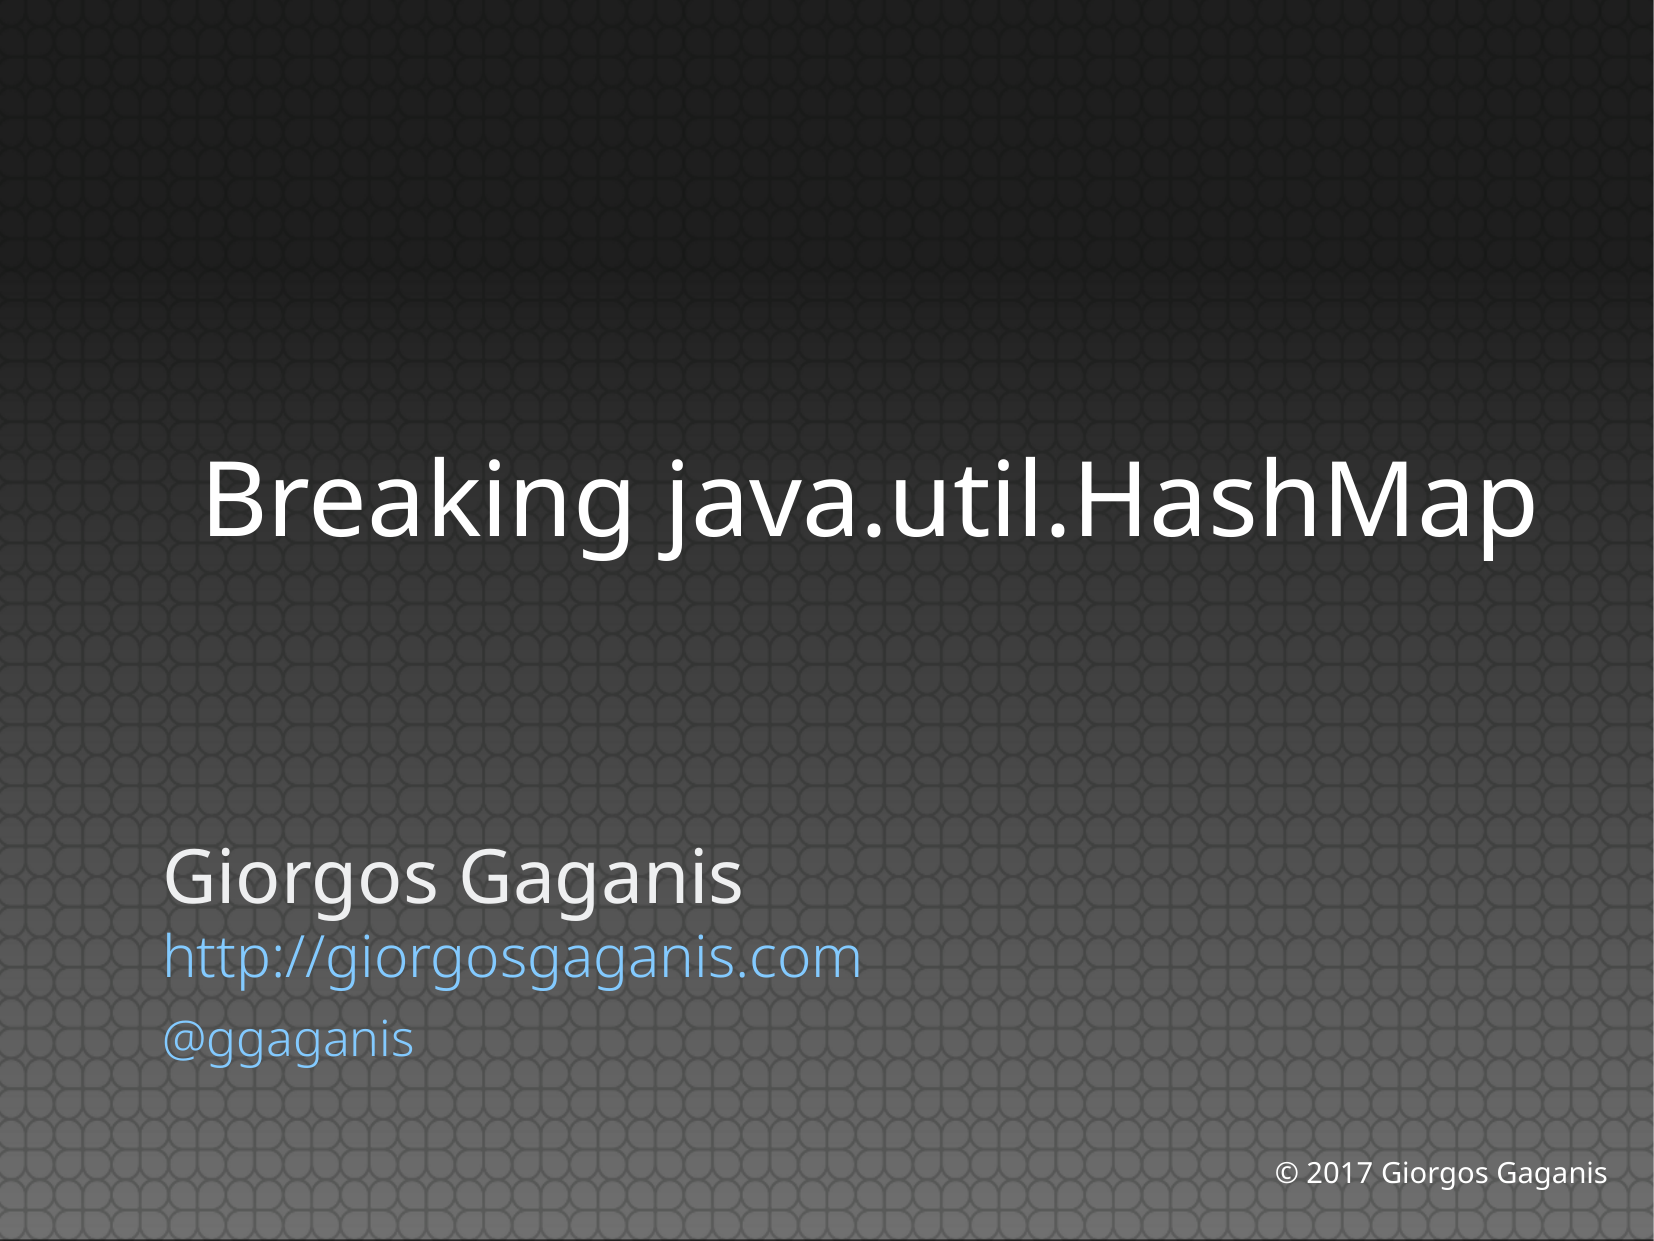

Breaking java.util.HashMap
Giorgos Gaganis
http://giorgosgaganis.com
@ggaganis
© 2017 Giorgos Gaganis